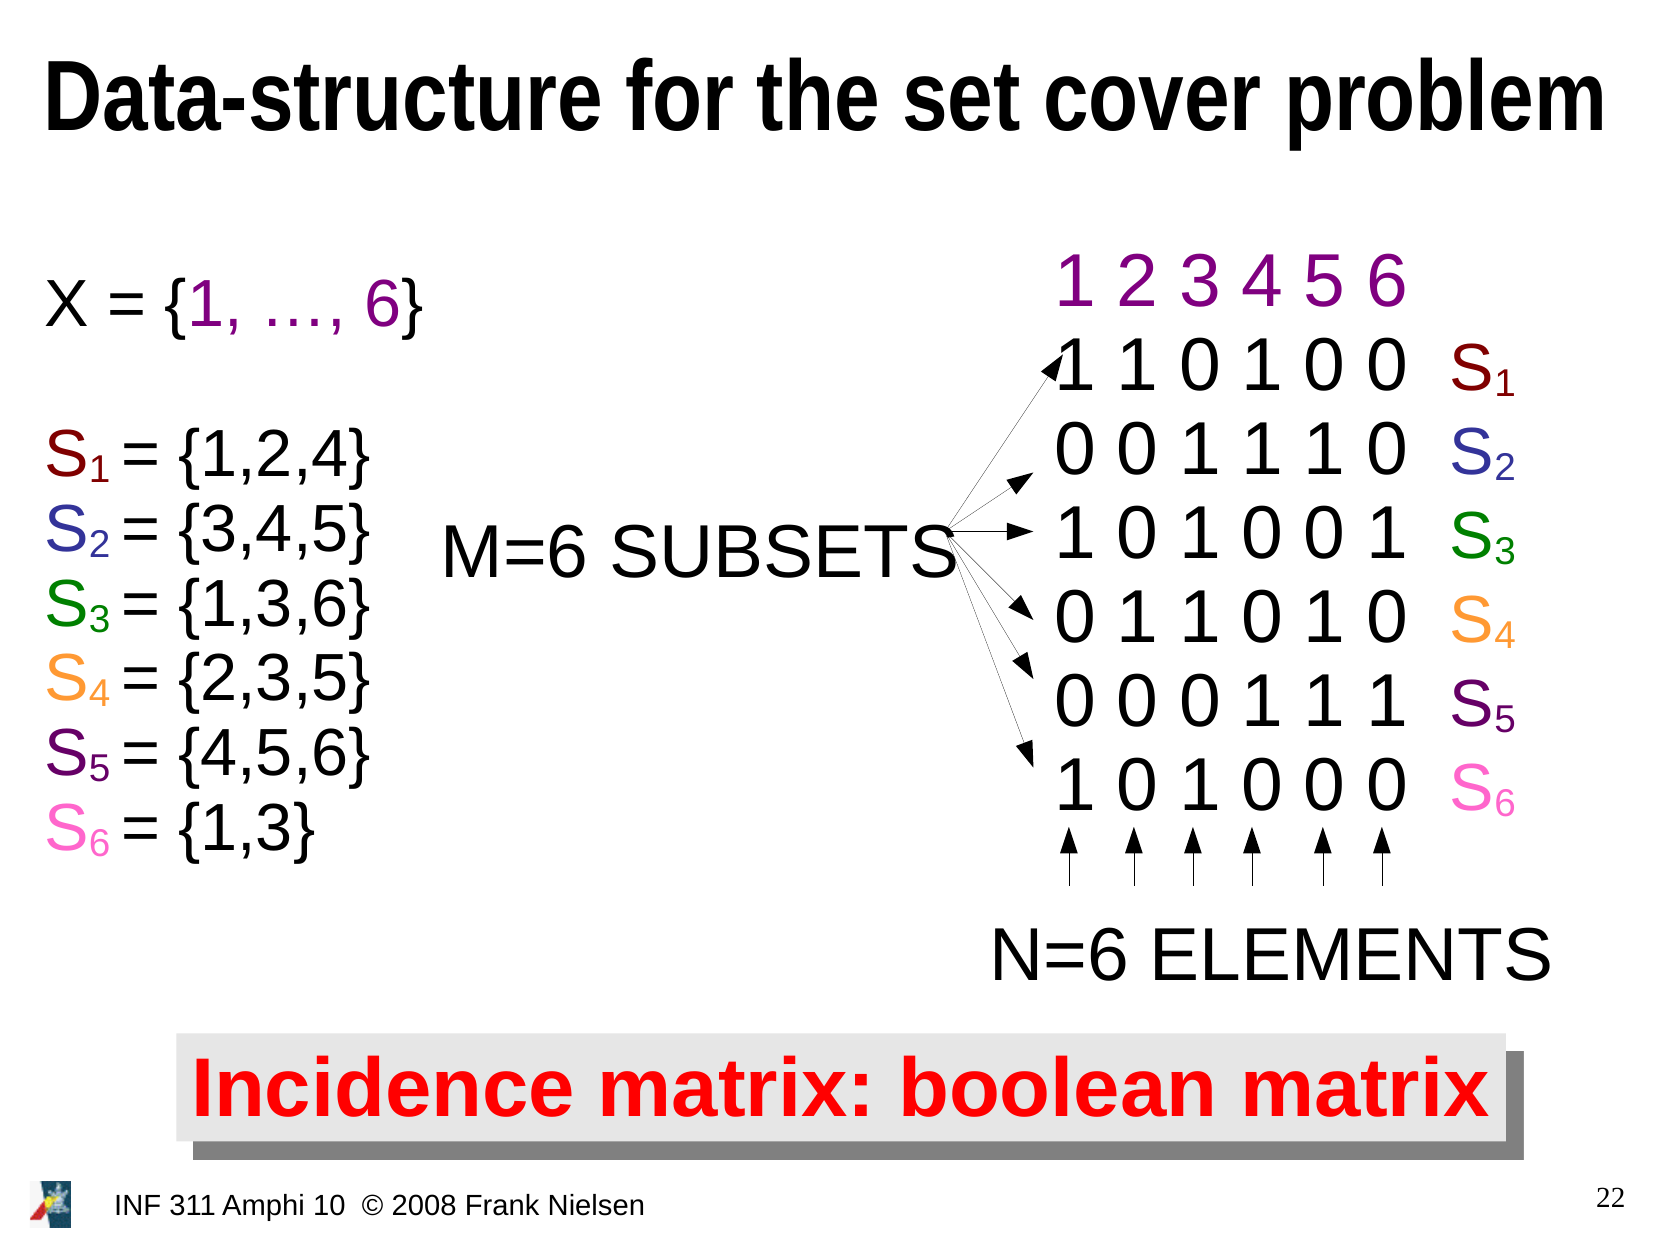

Data-structure for the set cover problem
1 2 3 4 5 6
1 1 0 1 0 0 S1
0 0 1 1 1 0 S2
1 0 1 0 0 1 S3
0 1 1 0 1 0 S4
0 0 0 1 1 1 S5
1 0 1 0 0 0 S6
X = {1, …, 6}
S1 = {1,2,4}
S2 = {3,4,5}
S3 = {1,3,6}
S4 = {2,3,5}
S5 = {4,5,6}
S6 = {1,3}
M=6 SUBSETS
N=6 ELEMENTS
Incidence matrix: boolean matrix